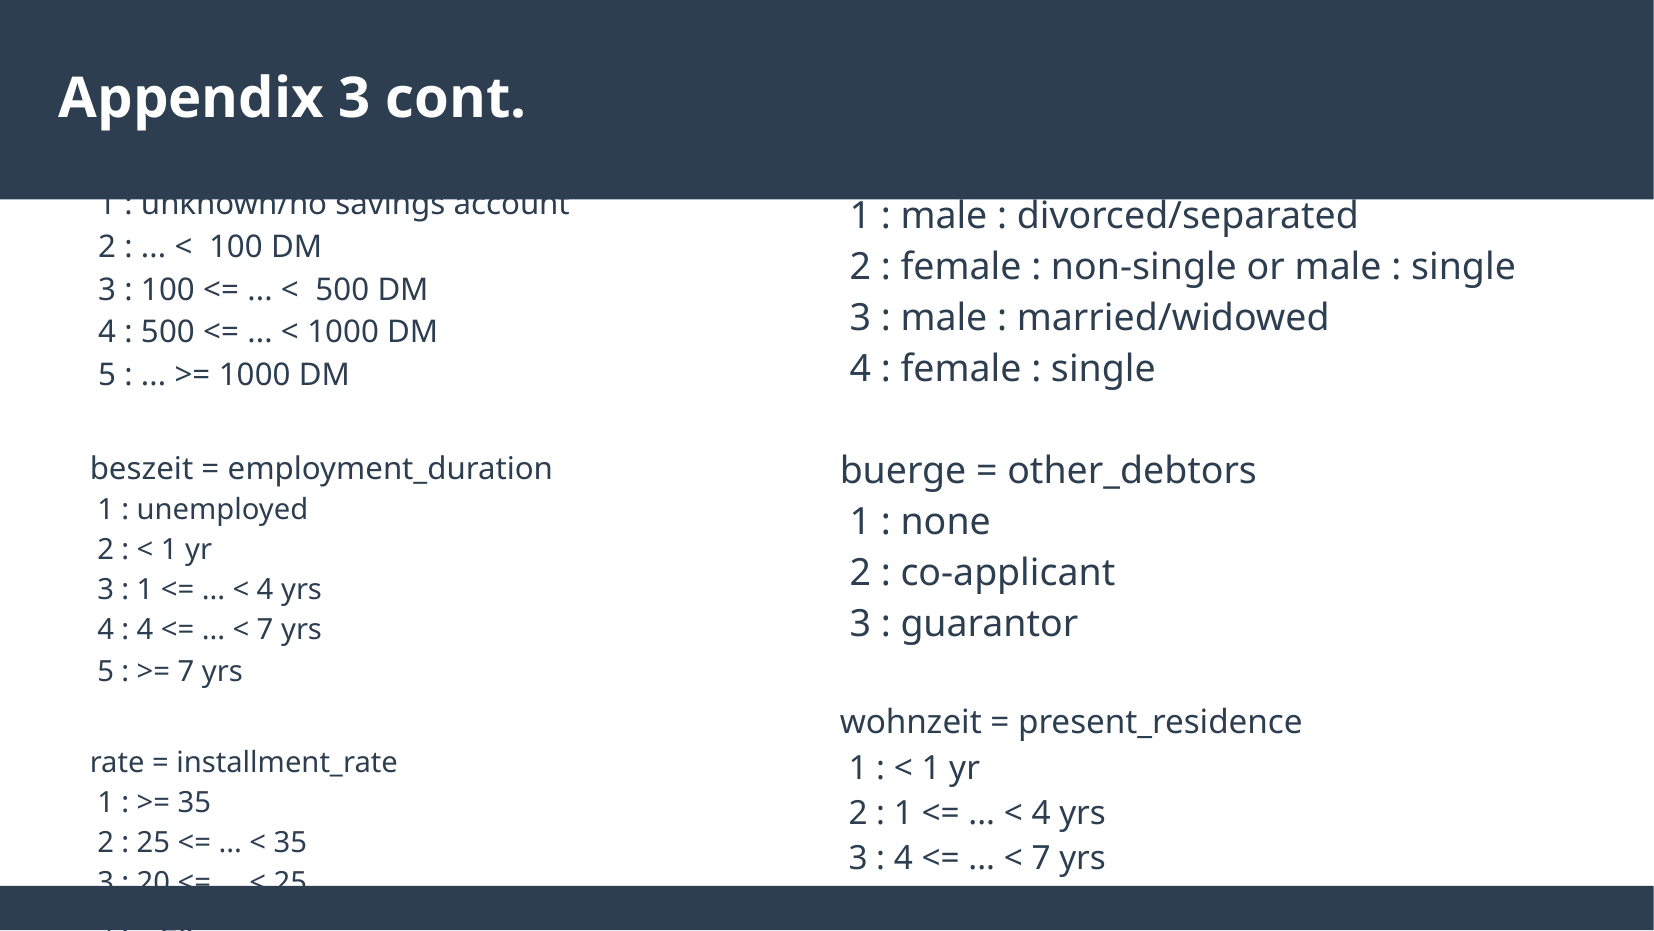

# Appendix 3 cont.
famges = personal_status_sex
 1 : male : divorced/separated
 2 : female : non-single or male : single
 3 : male : married/widowed
 4 : female : single
buerge = other_debtors
 1 : none
 2 : co-applicant
 3 : guarantor
wohnzeit = present_residence
 1 : < 1 yr
 2 : 1 <= ... < 4 yrs
 3 : 4 <= ... < 7 yrs
 4 : >= 7 yrs
sparkont = savings
 1 : unknown/no savings account
 2 : ... < 100 DM
 3 : 100 <= ... < 500 DM
 4 : 500 <= ... < 1000 DM
 5 : ... >= 1000 DM
beszeit = employment_duration
 1 : unemployed
 2 : < 1 yr
 3 : 1 <= ... < 4 yrs
 4 : 4 <= ... < 7 yrs
 5 : >= 7 yrs
rate = installment_rate
 1 : >= 35
 2 : 25 <= ... < 35
 3 : 20 <= ... < 25
 4 : < 20